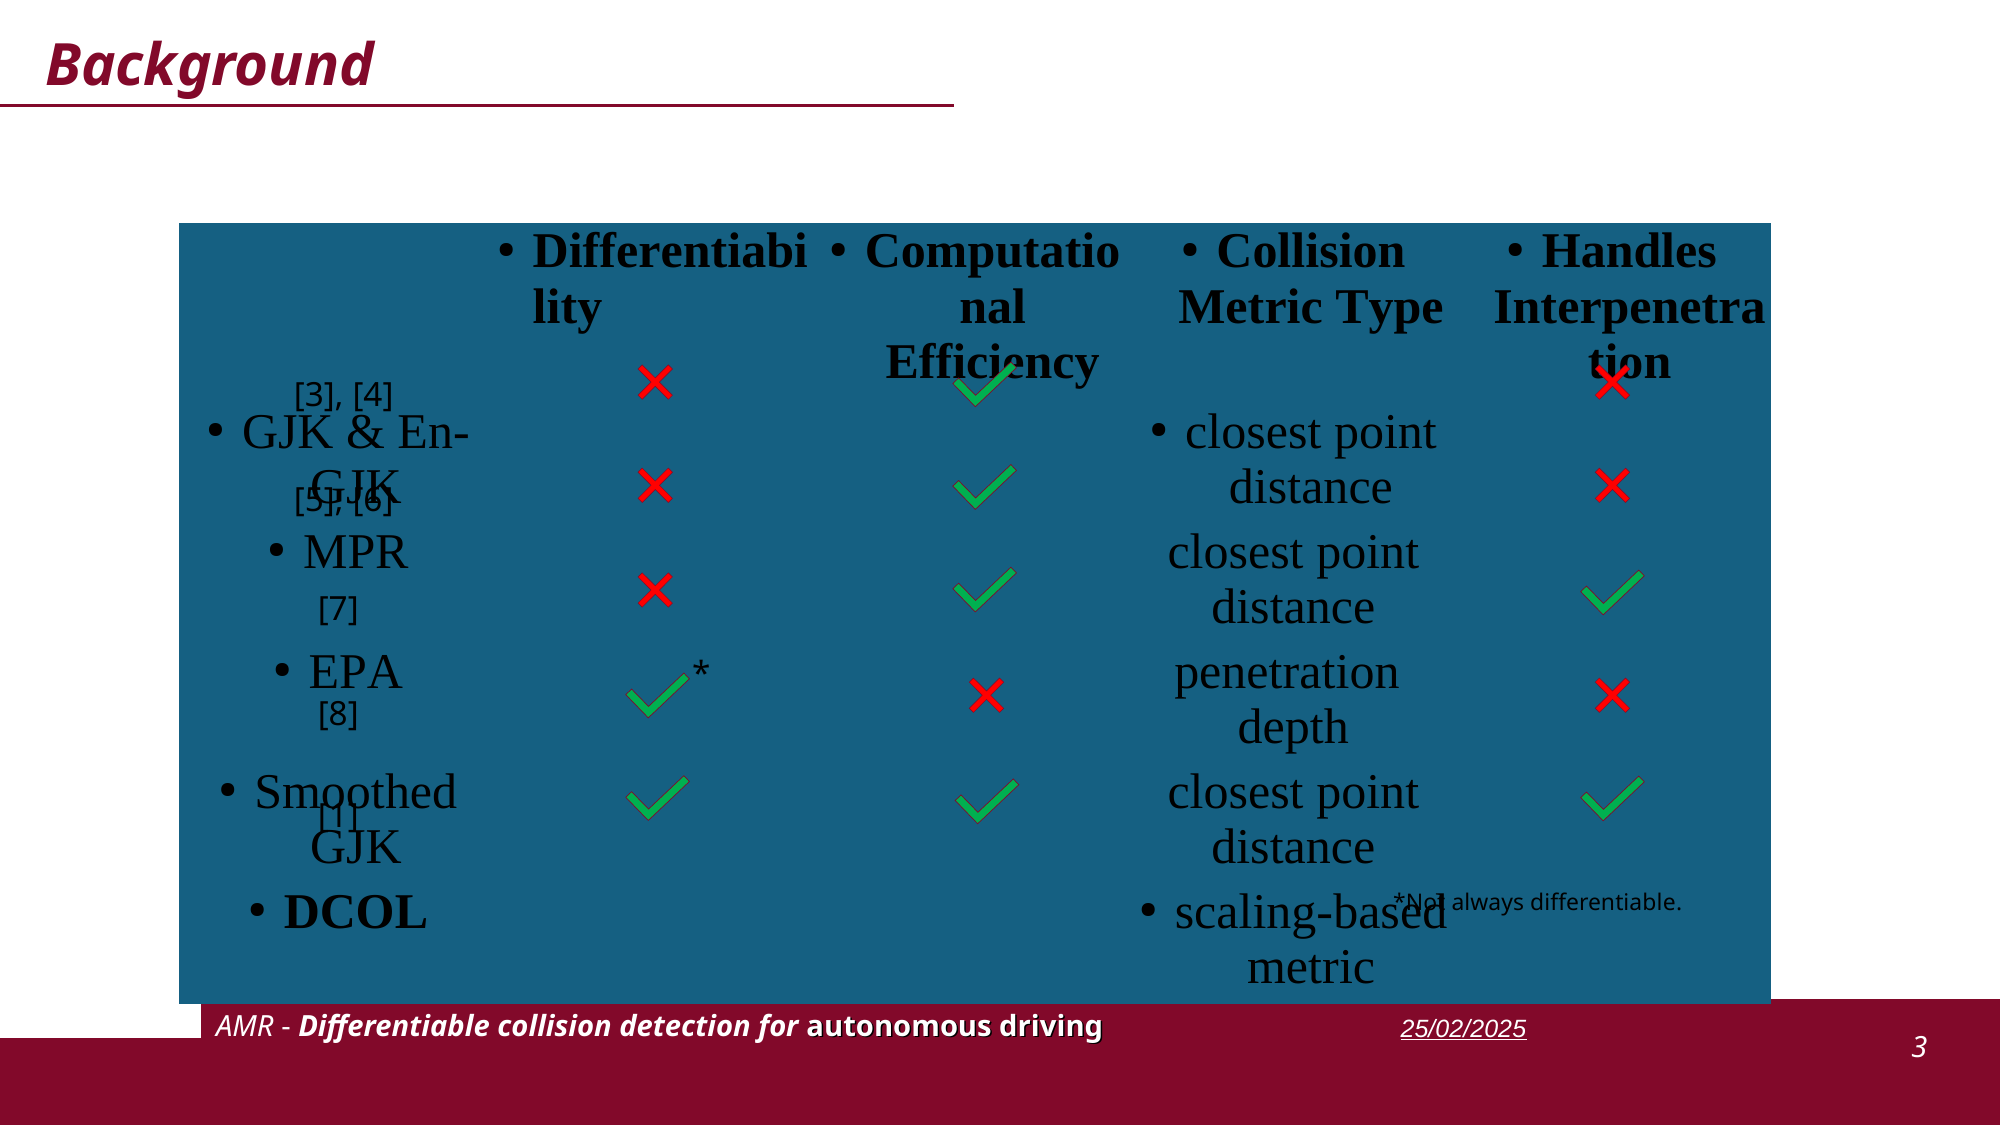

Background
| | Differentiability | Computational Efficiency | Collision Metric Type | Handles Interpenetration |
| --- | --- | --- | --- | --- |
| GJK & En-GJK | | | closest point distance | |
| MPR | | | closest point distance | |
| EPA | | | penetration depth | |
| Smoothed GJK | | | closest point distance | |
| DCOL | | | scaling-based metric | |
[3], [4]
[5], [6]
[7]
*
[8]
[1]
*Not always differentiable.
AMR - Differentiable collision detection for autonomous driving
25/02/2025